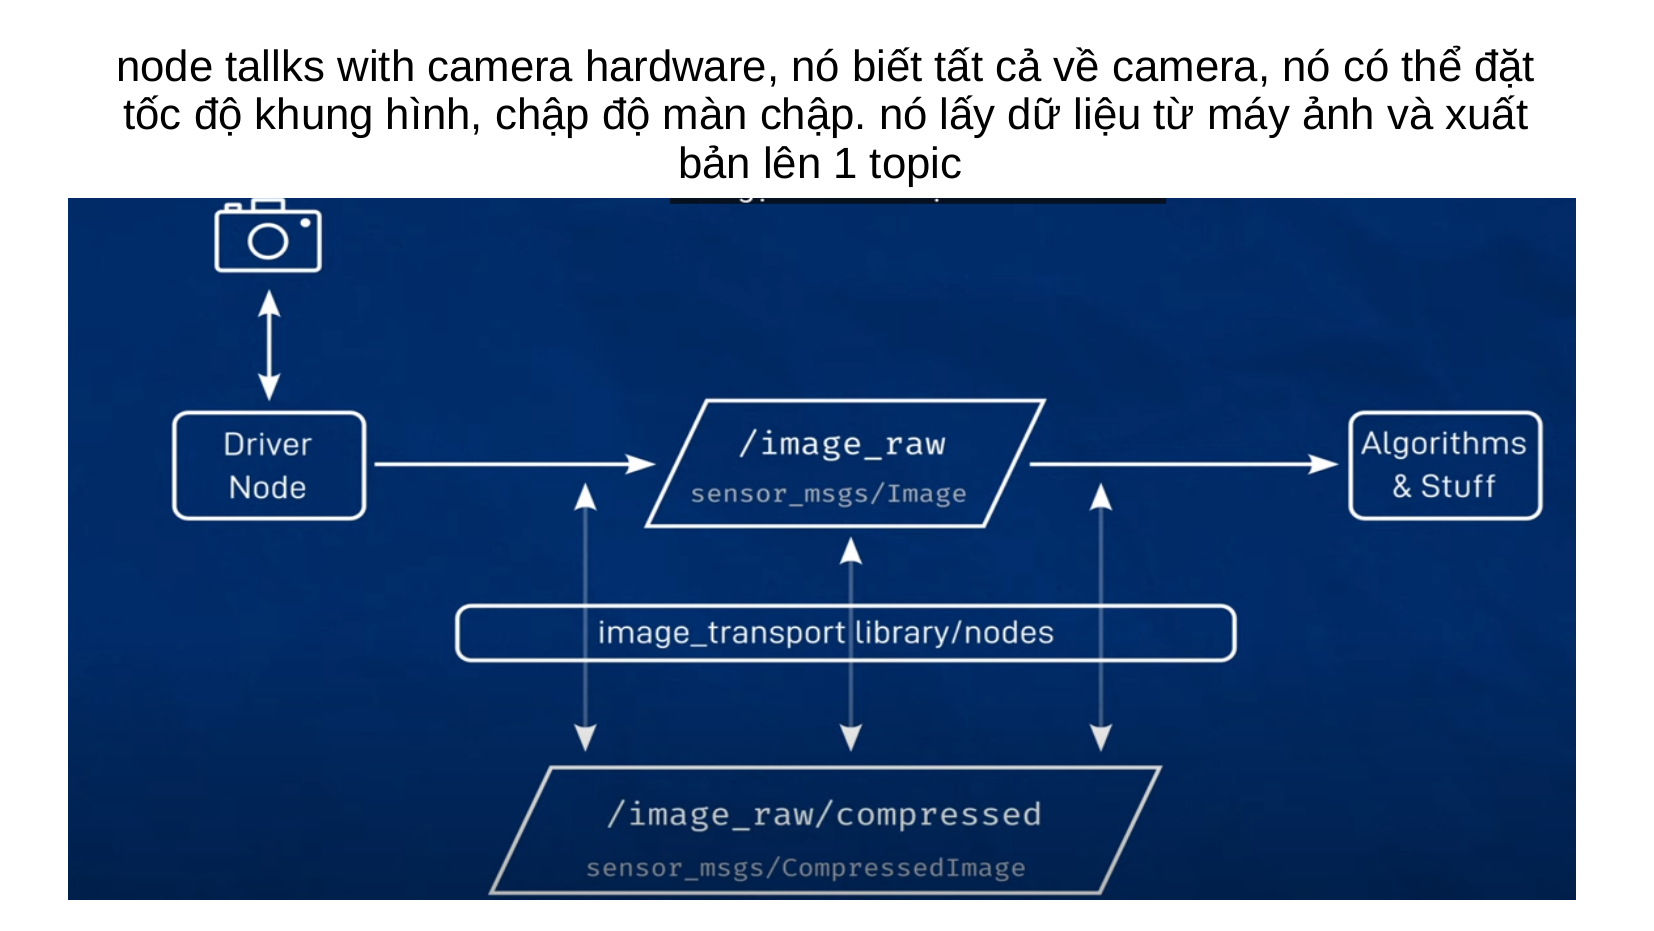

# node tallks with camera hardware, nó biết tất cả về camera, nó có thể đặt tốc độ khung hình, chập độ màn chập. nó lấy dữ liệu từ máy ảnh và xuất bản lên 1 topic